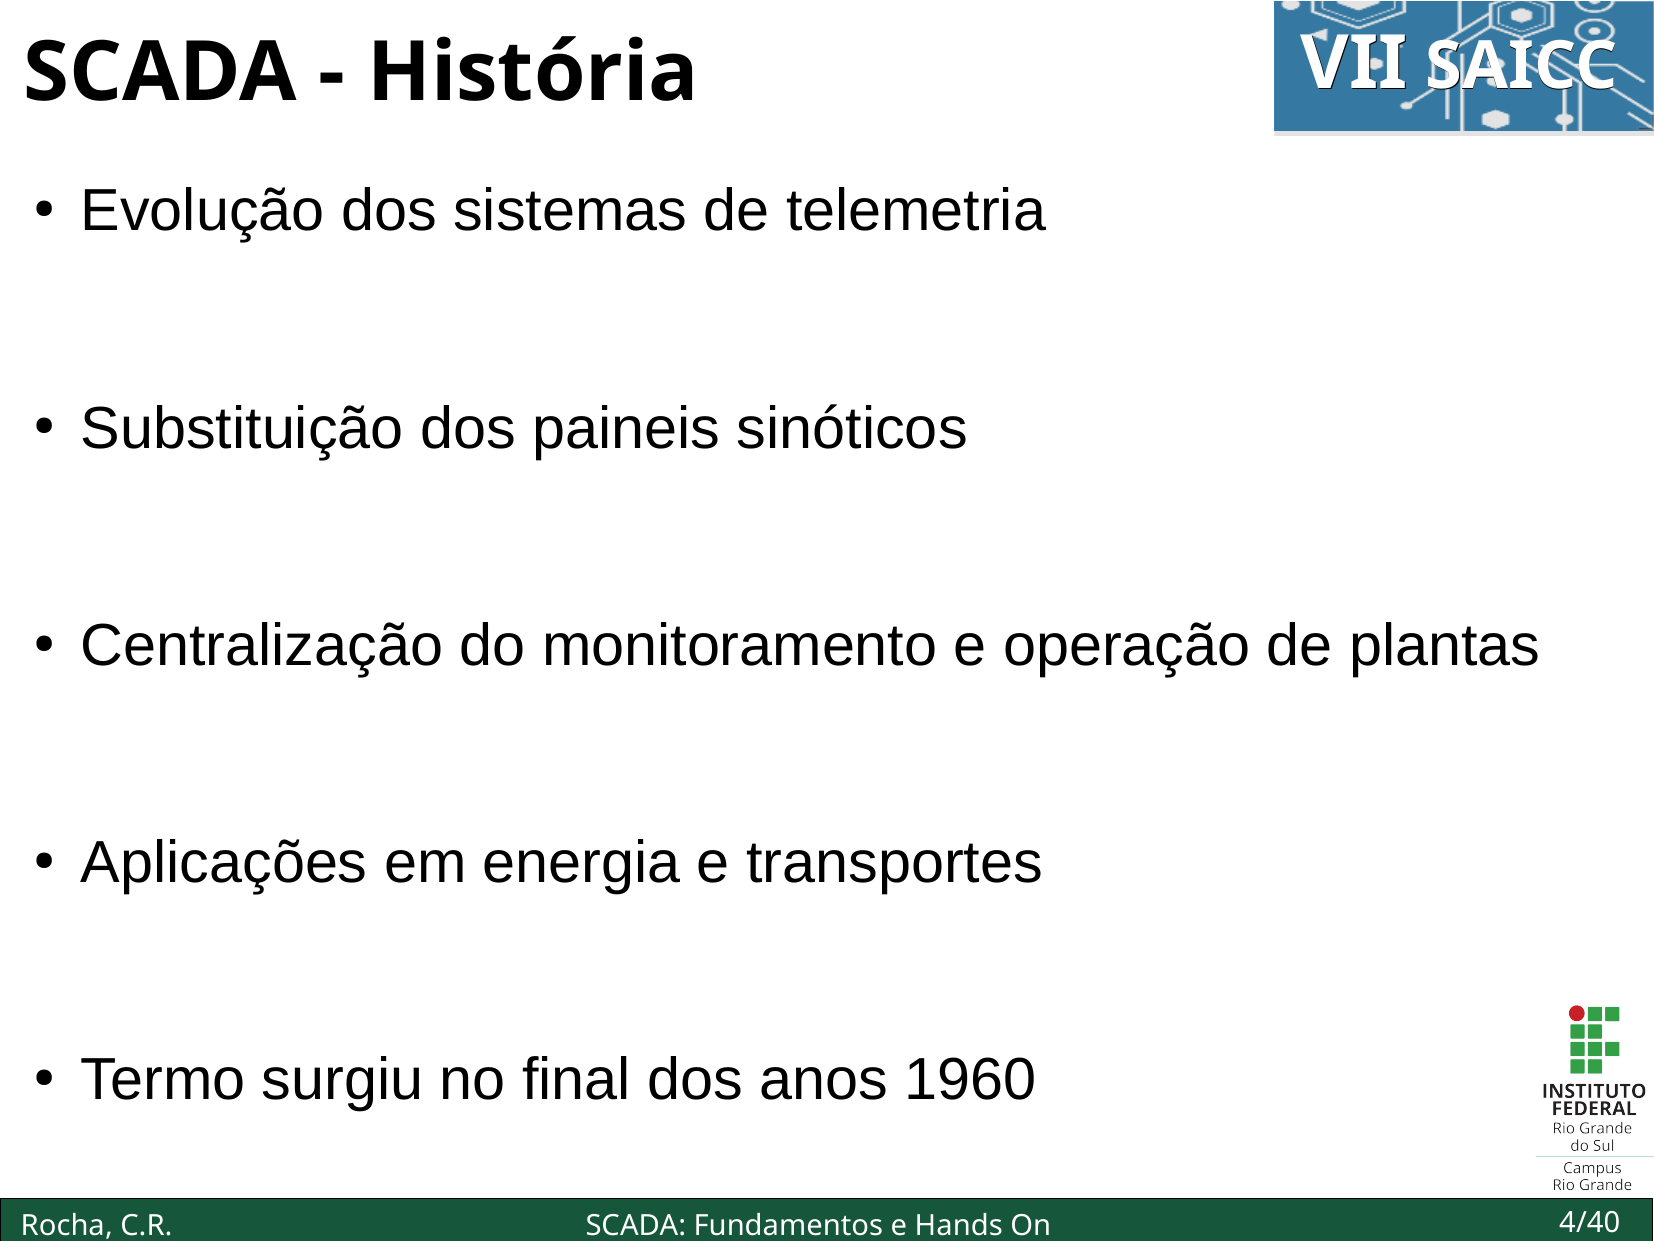

# SCADA - História
Evolução dos sistemas de telemetria
Substituição dos paineis sinóticos
Centralização do monitoramento e operação de plantas
Aplicações em energia e transportes
Termo surgiu no final dos anos 1960